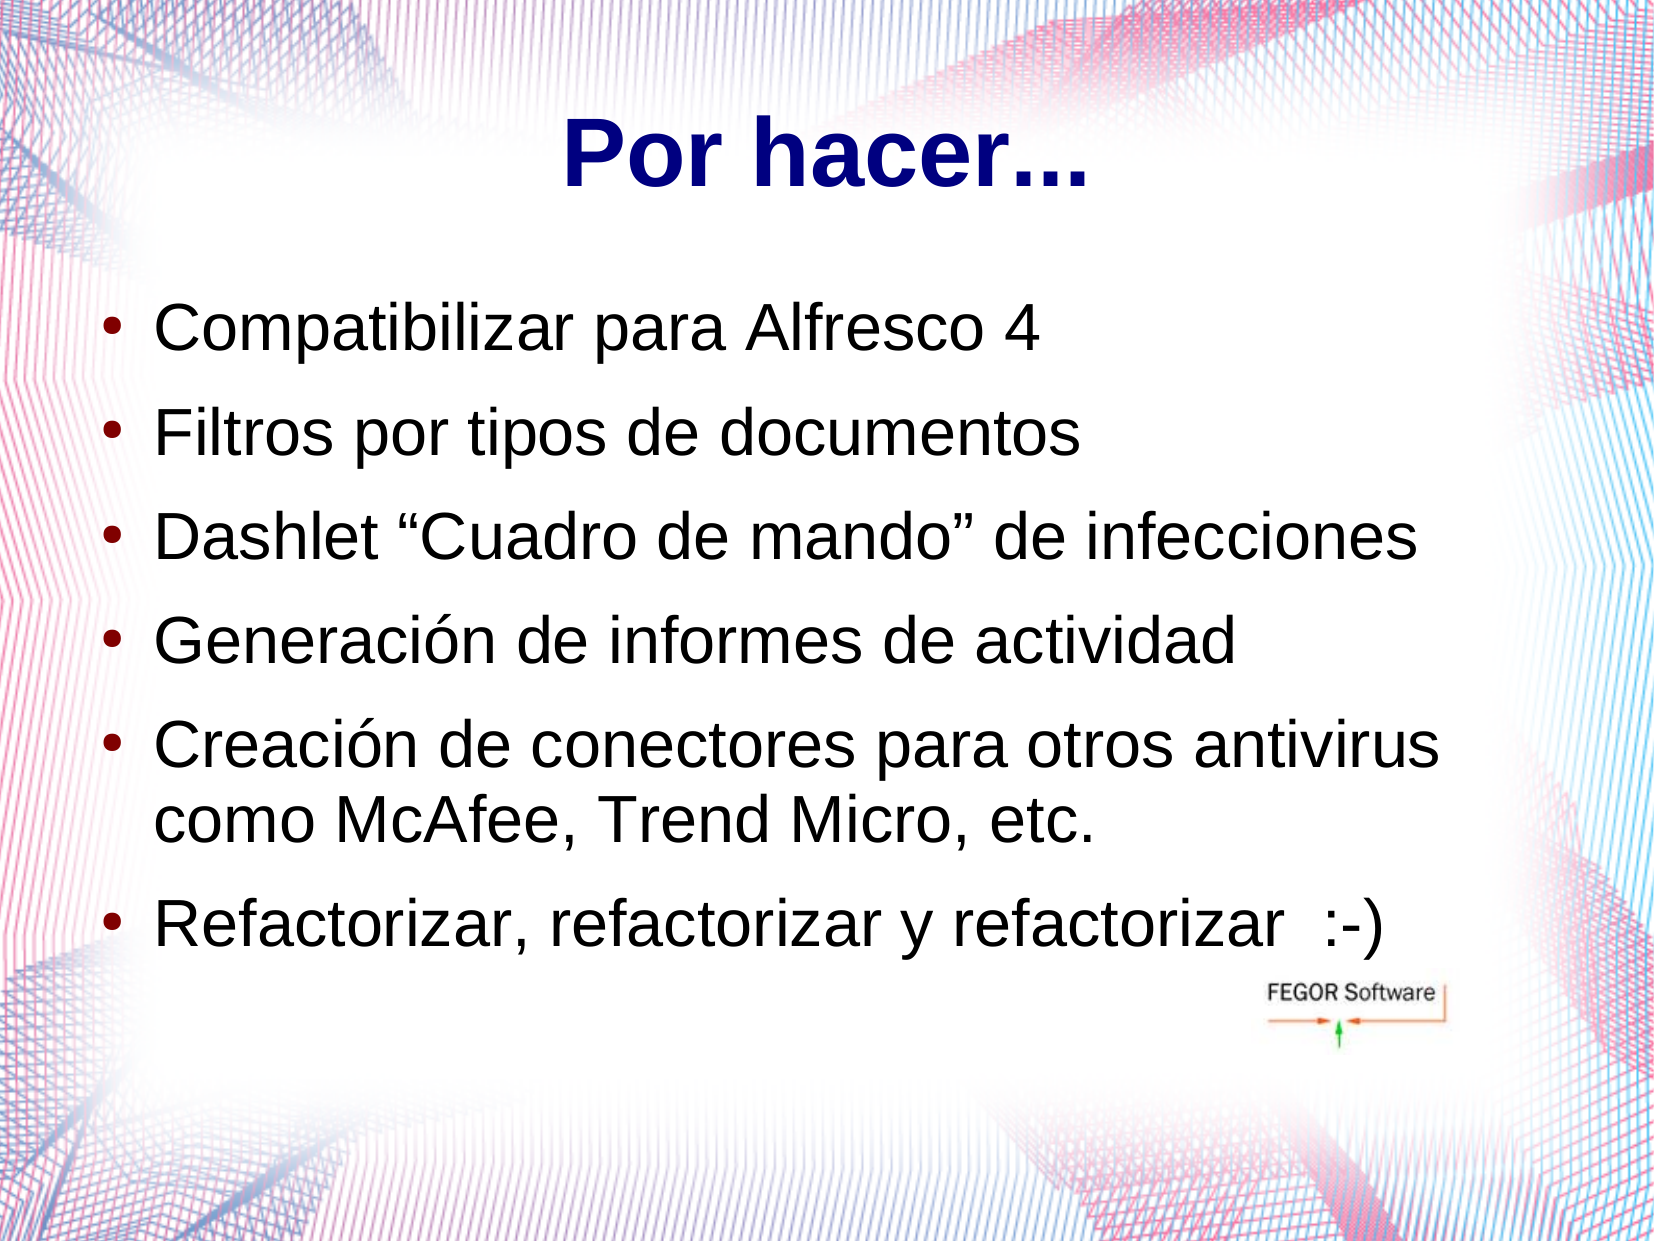

# Por hacer...
Compatibilizar para Alfresco 4
Filtros por tipos de documentos
Dashlet “Cuadro de mando” de infecciones
Generación de informes de actividad
Creación de conectores para otros antivirus como McAfee, Trend Micro, etc.
Refactorizar, refactorizar y refactorizar :-)